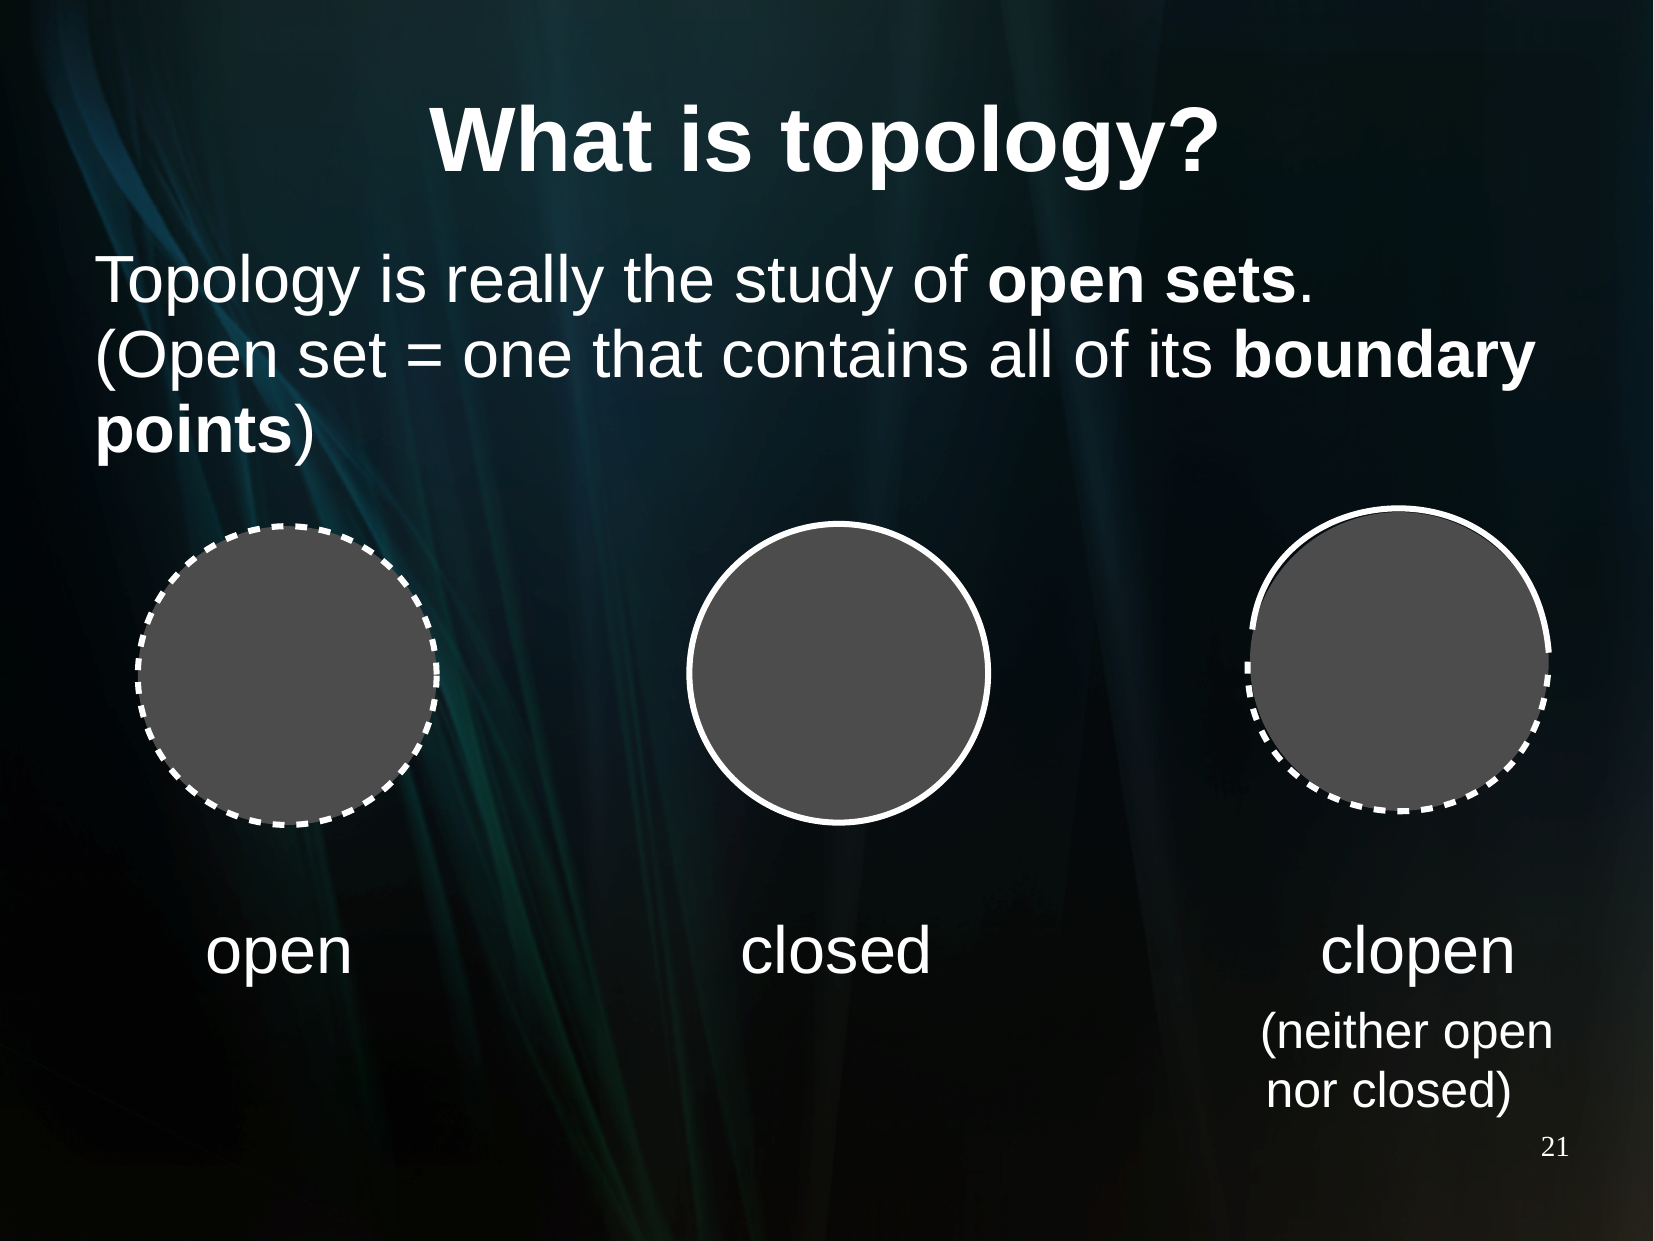

# What is topology?
Topology is really the study of open sets.
(Open set = one that contains all of its boundary points)
 open closed clopen
 (neither open nor closed)
21